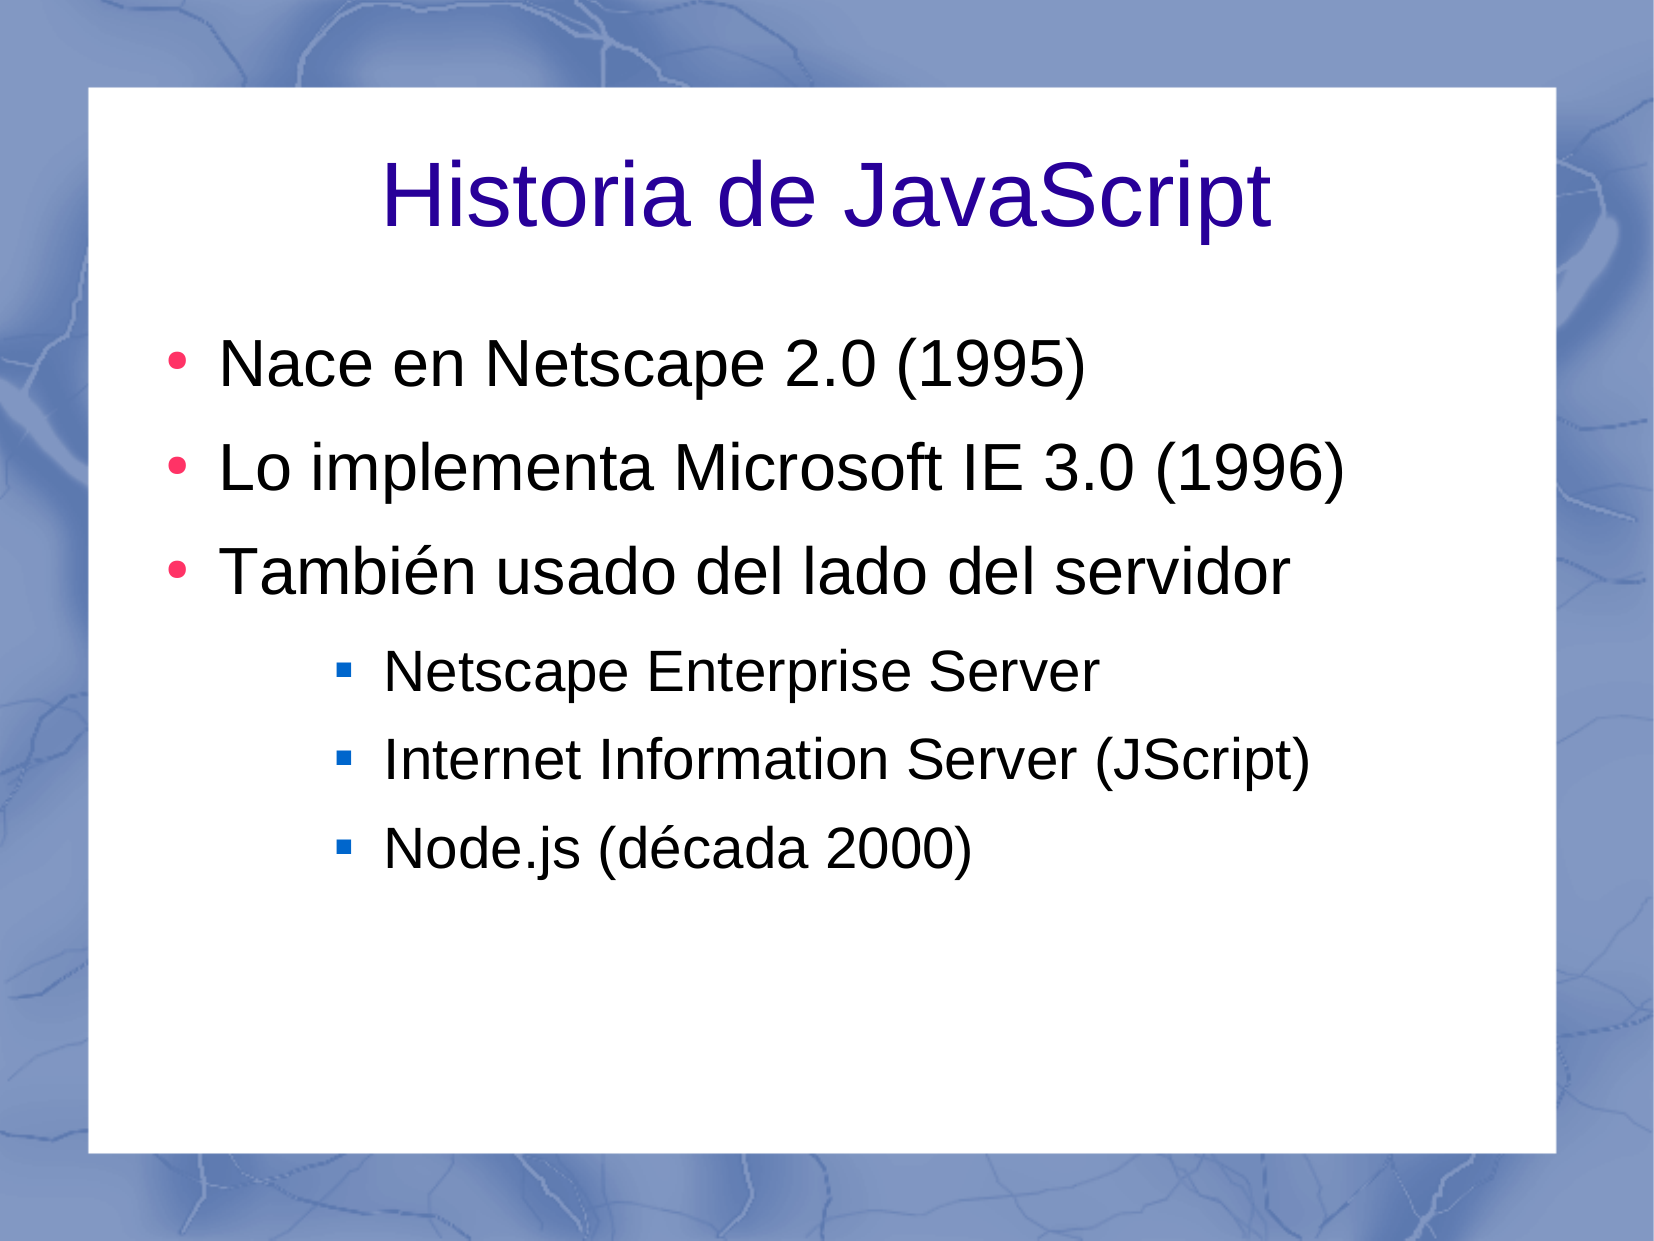

# Historia de JavaScript
Nace en Netscape 2.0 (1995)
Lo implementa Microsoft IE 3.0 (1996)
También usado del lado del servidor
Netscape Enterprise Server
Internet Information Server (JScript)
Node.js (década 2000)